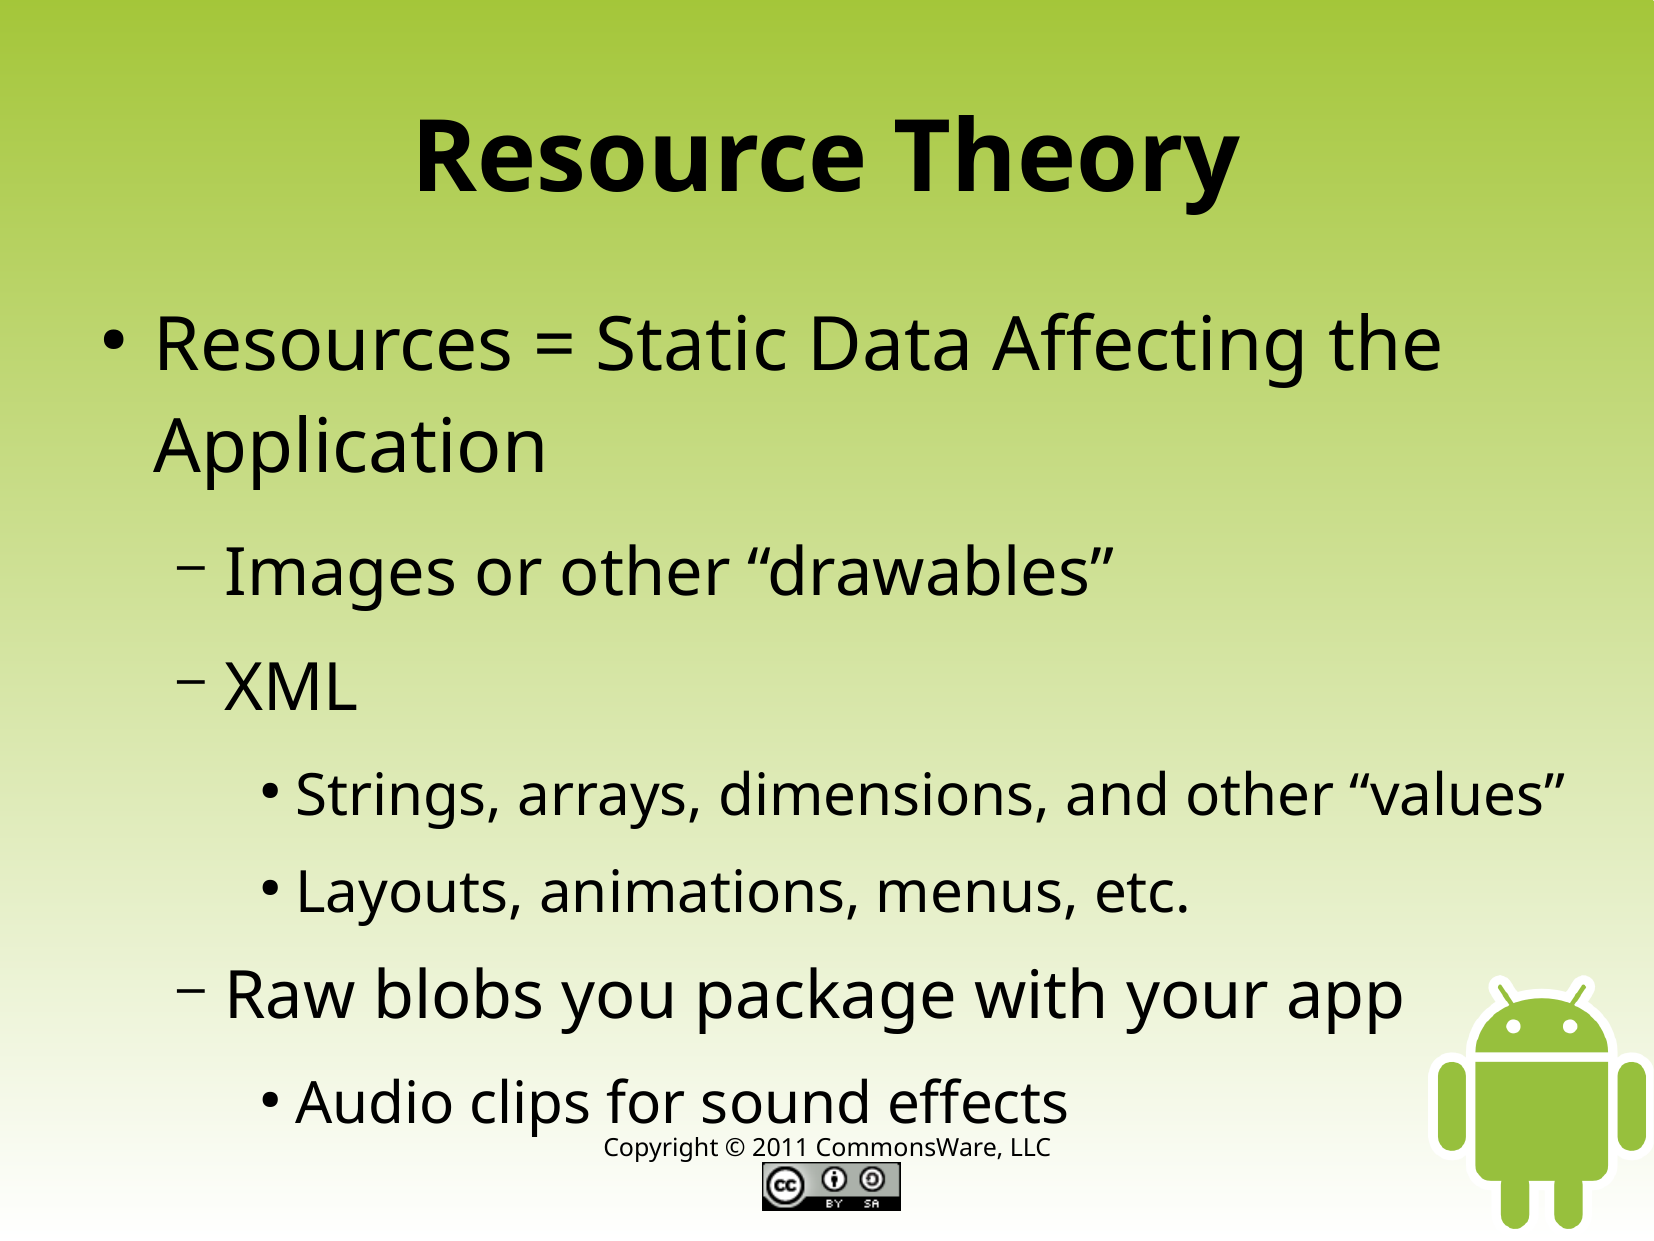

# Resource Theory
Resources = Static Data Affecting the Application
Images or other “drawables”
XML
Strings, arrays, dimensions, and other “values”
Layouts, animations, menus, etc.
Raw blobs you package with your app
Audio clips for sound effects